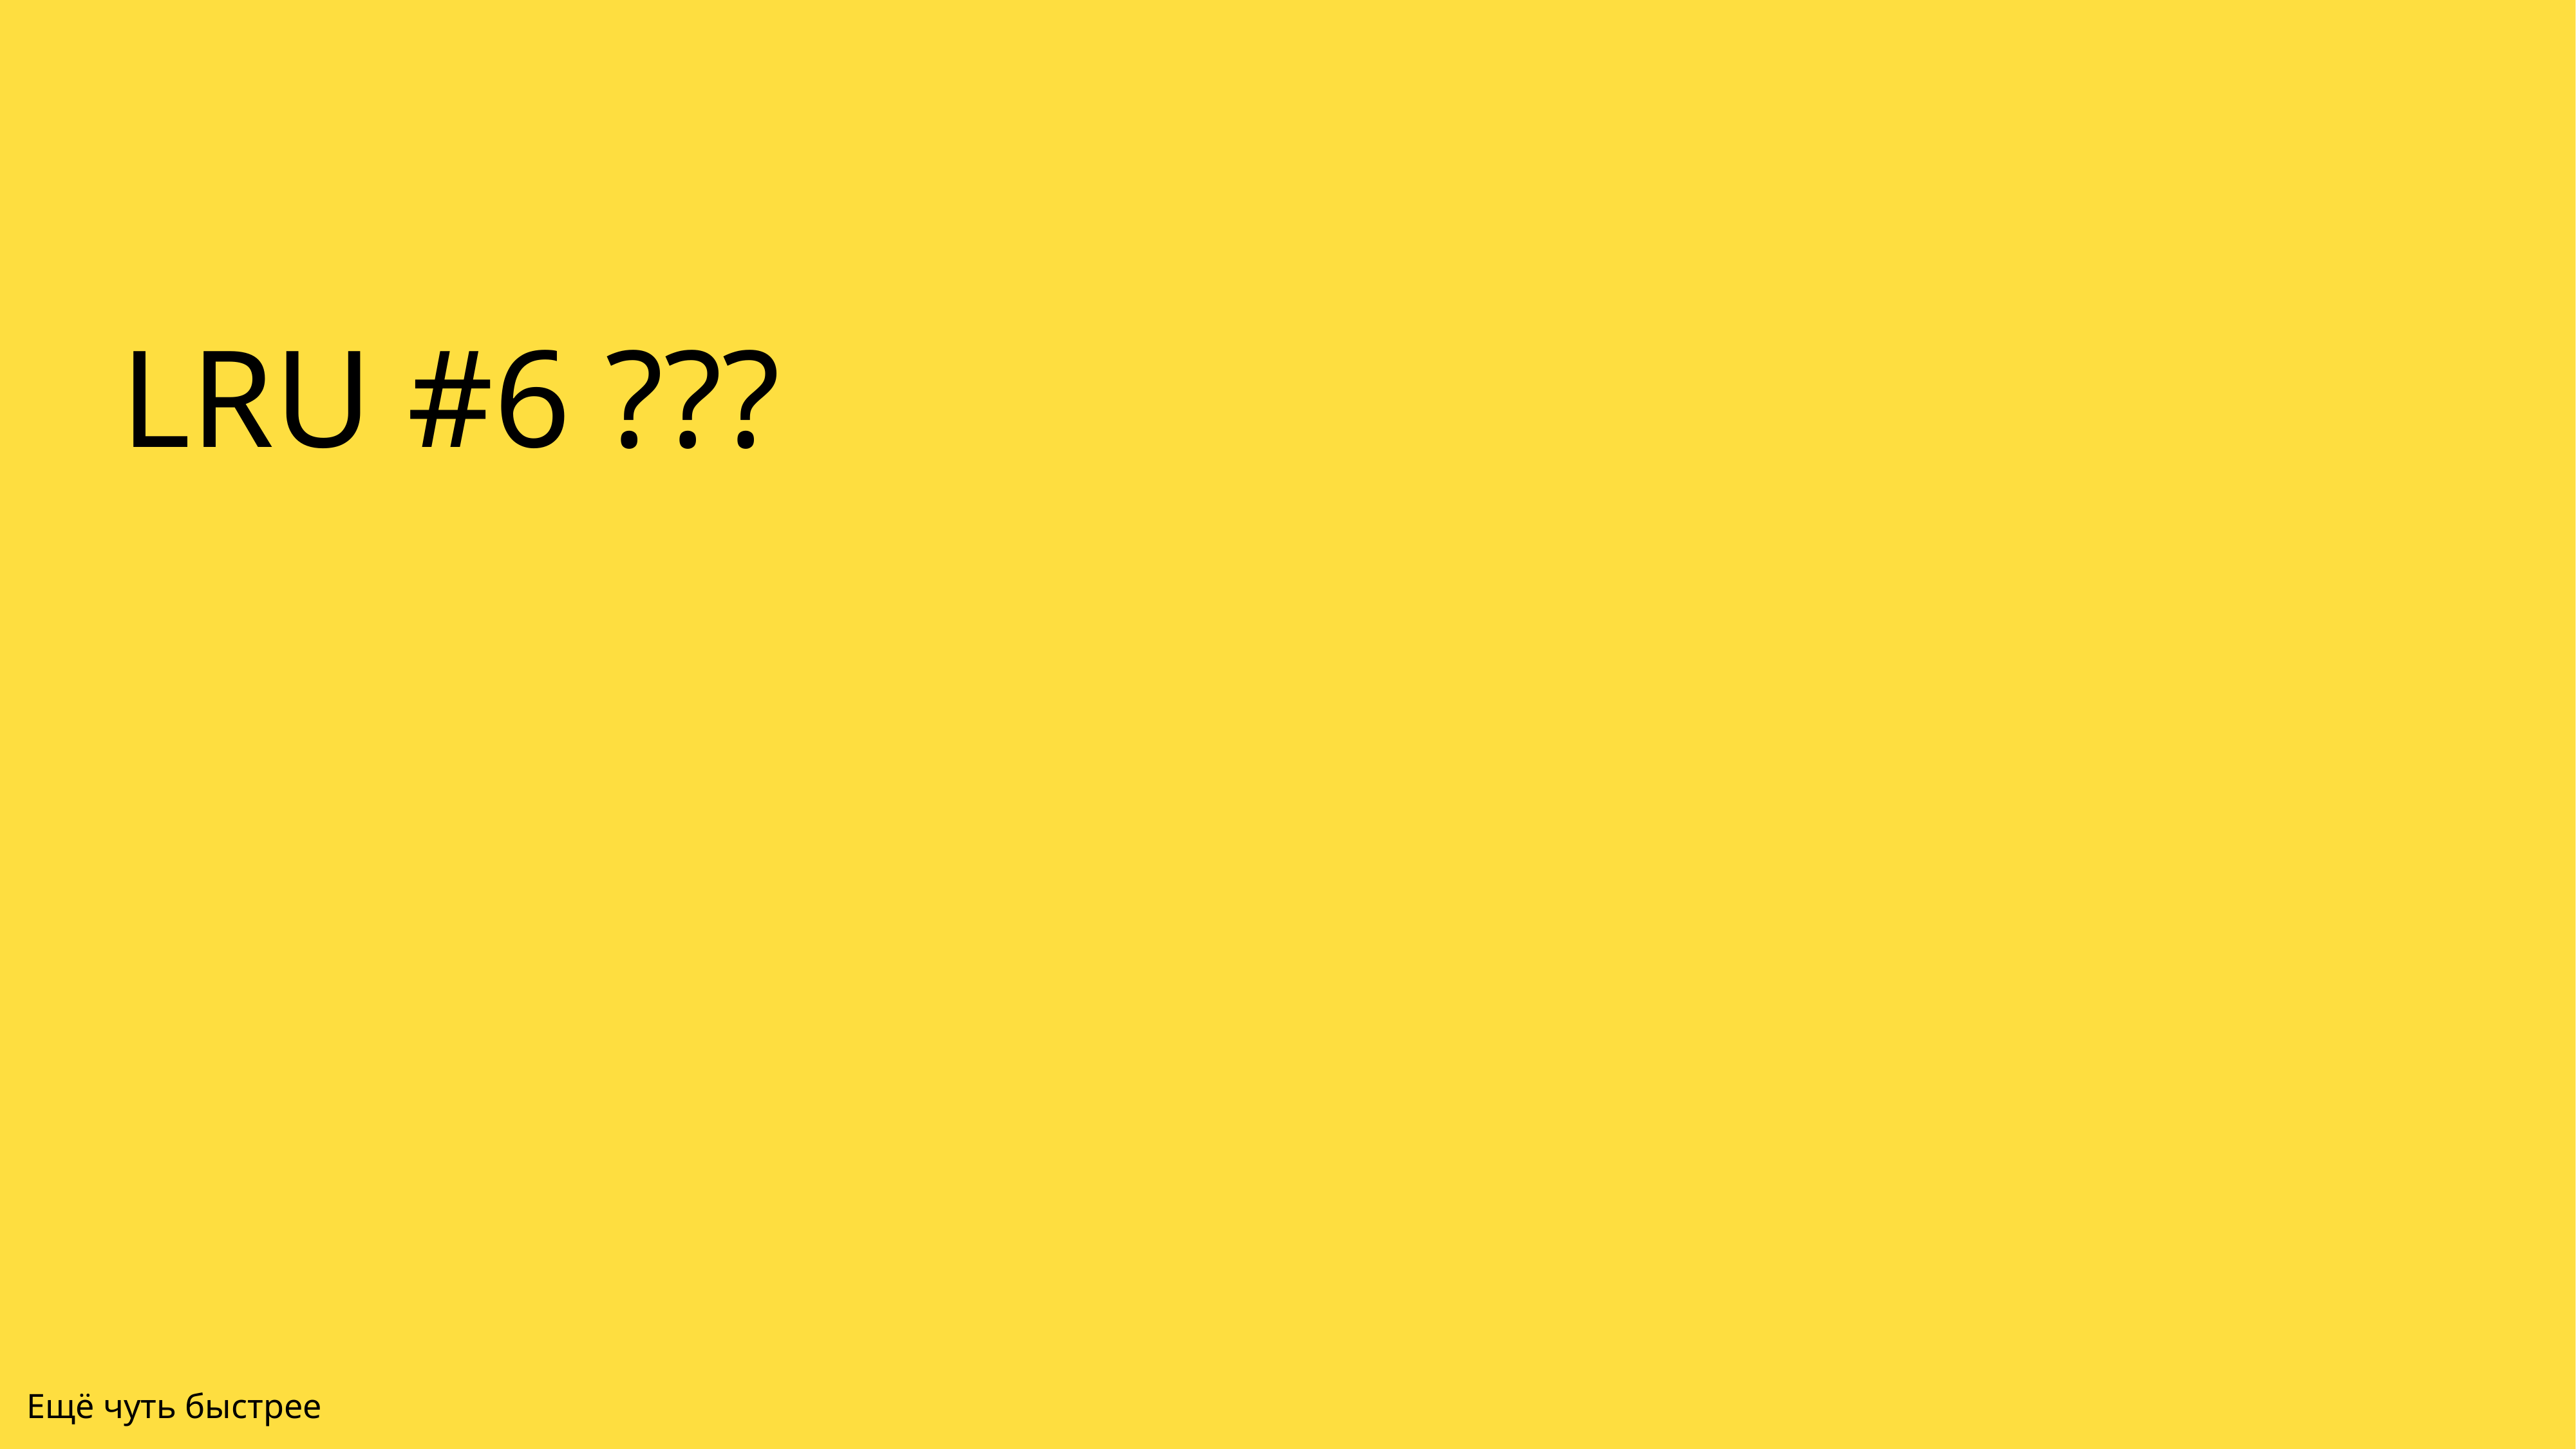

# LRU #6 ???
Ещё чуть быстрее